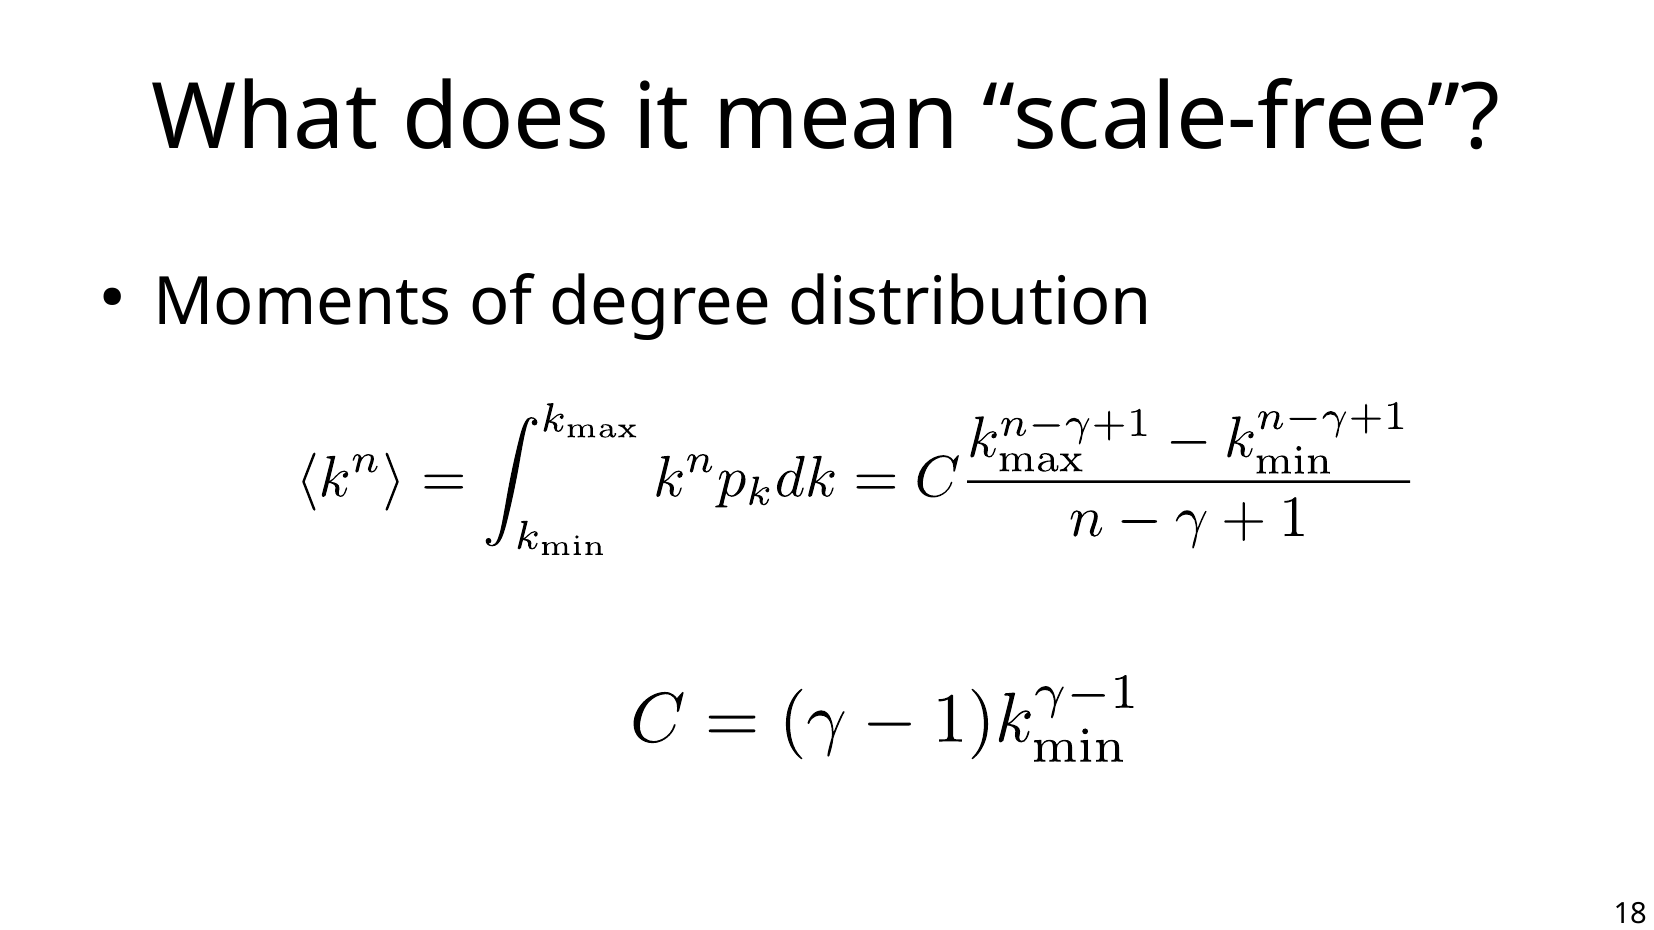

# What does it mean “scale-free”?
Moments of degree distribution
18